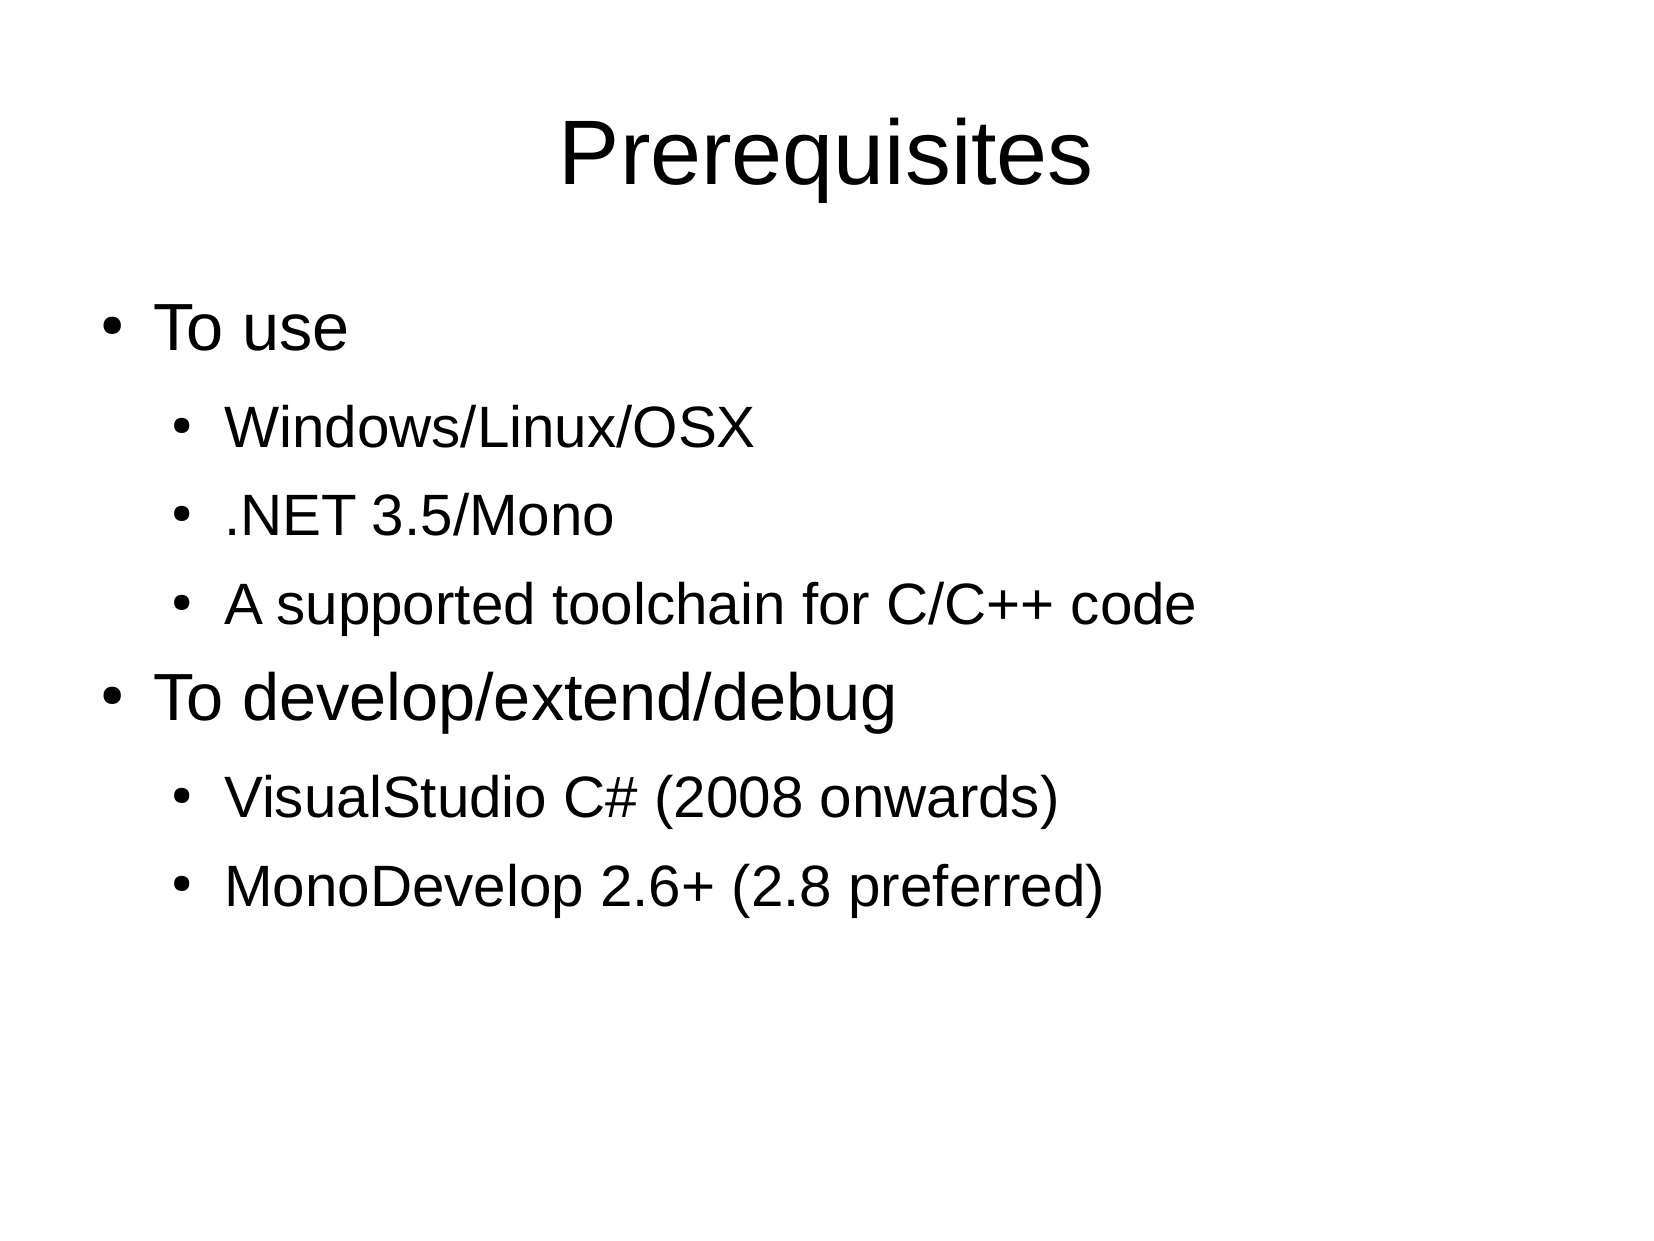

# Prerequisites
To use
Windows/Linux/OSX
.NET 3.5/Mono
A supported toolchain for C/C++ code
To develop/extend/debug
VisualStudio C# (2008 onwards)
MonoDevelop 2.6+ (2.8 preferred)